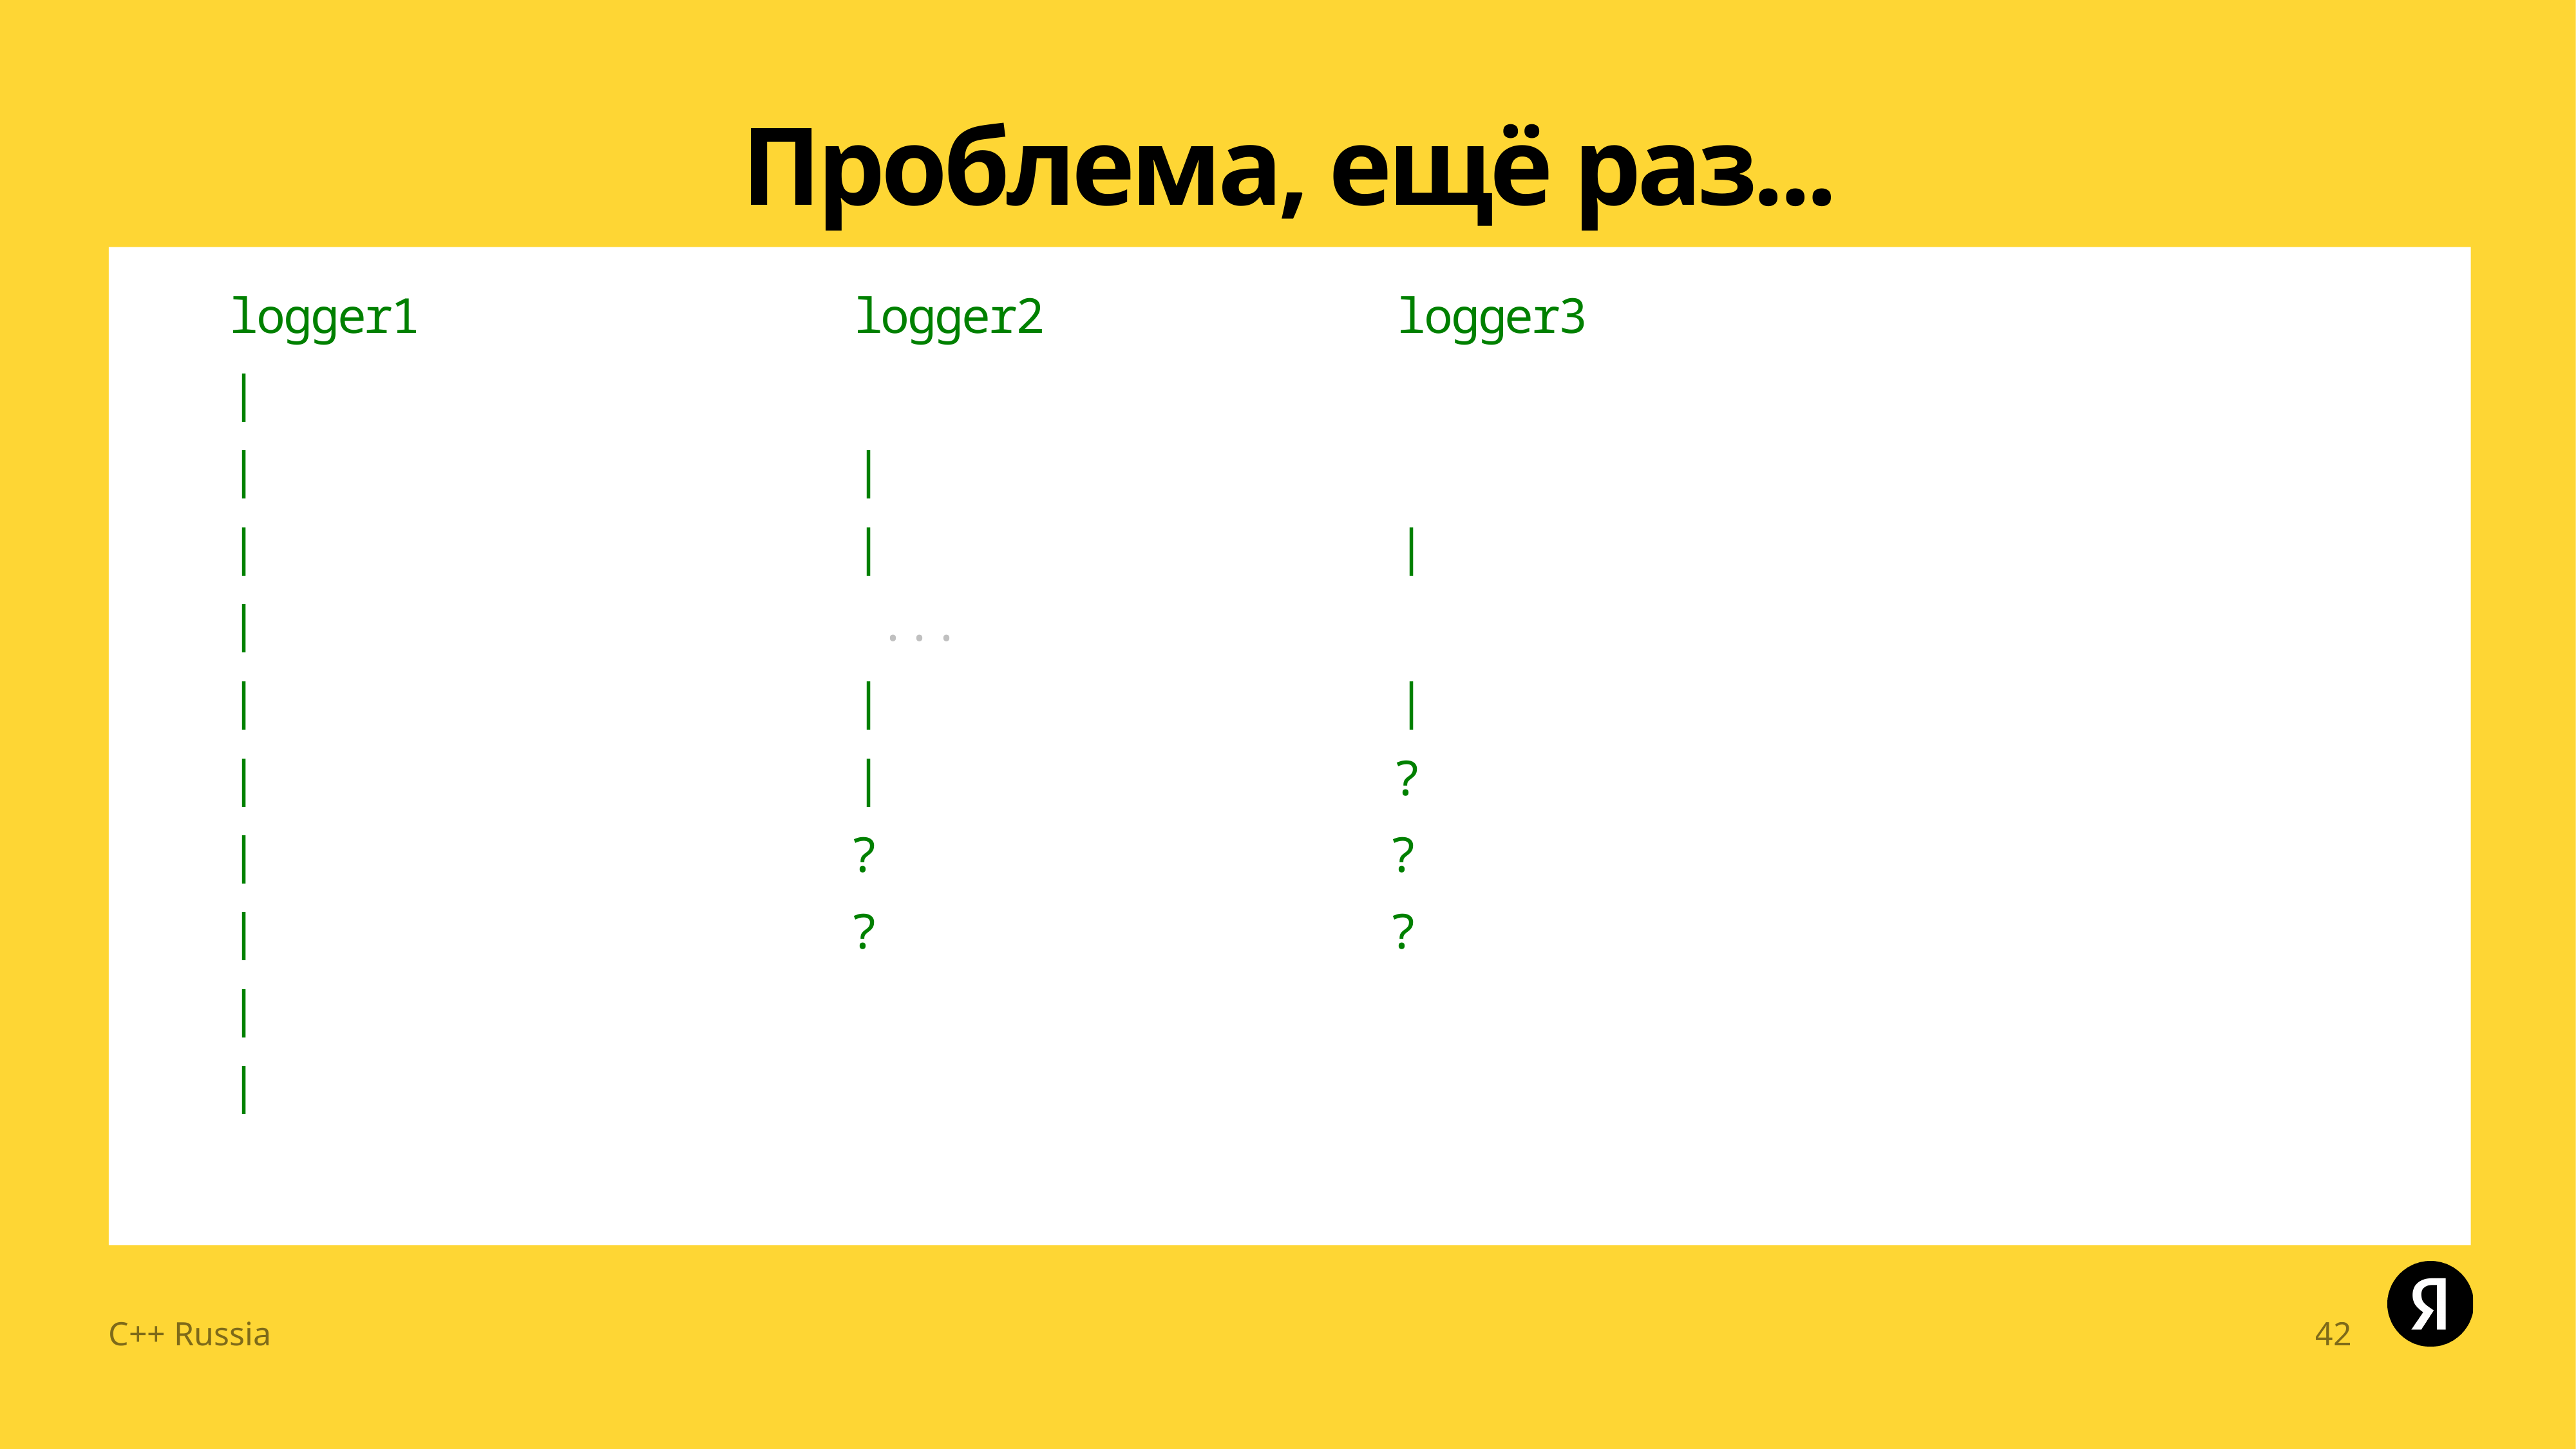

Проблема, ещё раз...
# logger1 logger2 logger3
 |
 | |
 | | |
 | ...
 | | |
 | | ?
 | ? ?
 | ? ?
 |
 |
C++ Russia
42